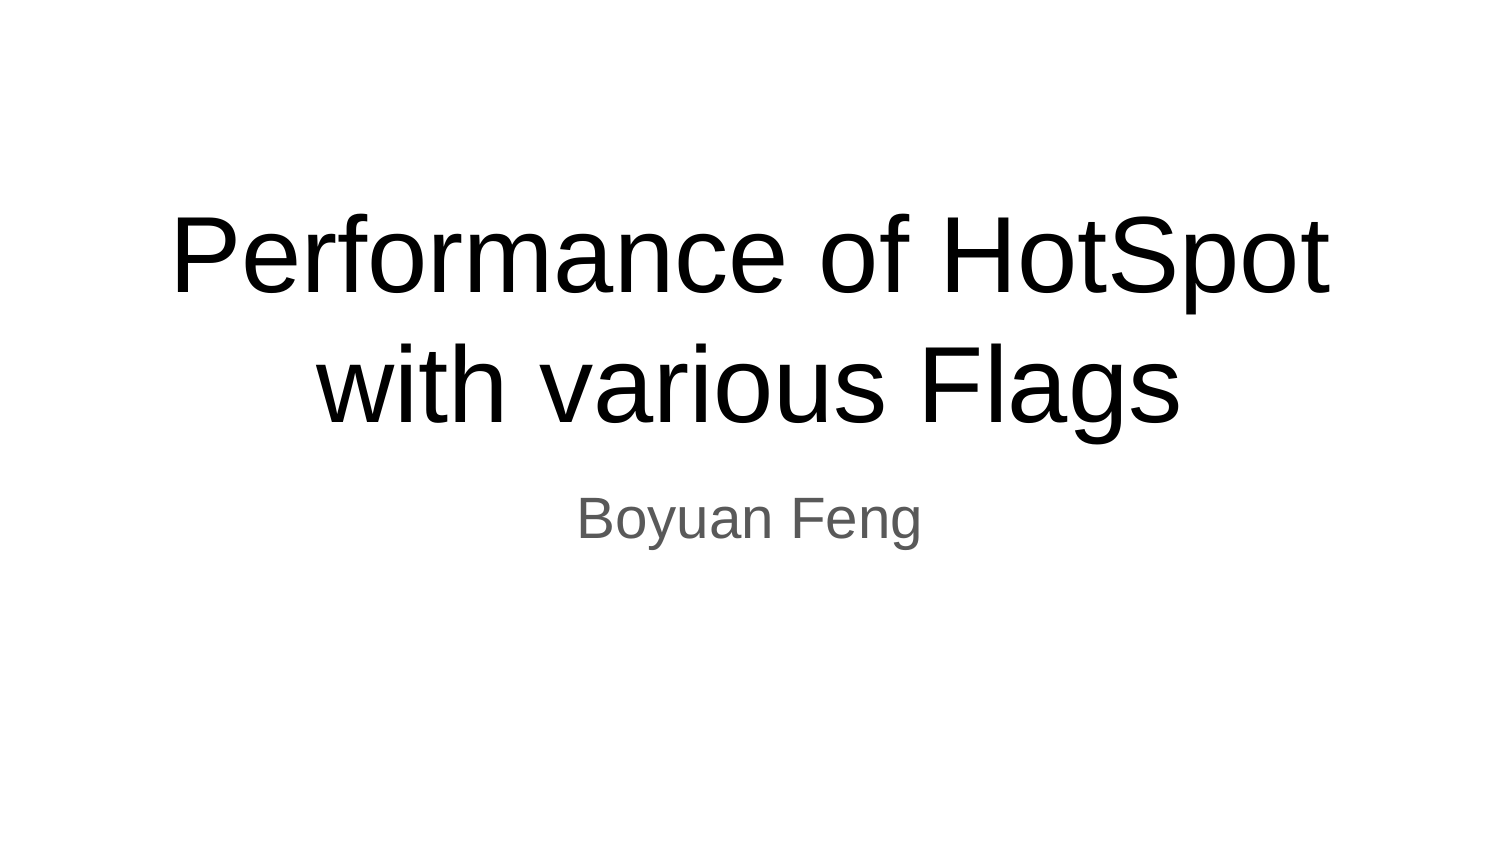

# Performance of HotSpot with various Flags
Boyuan Feng